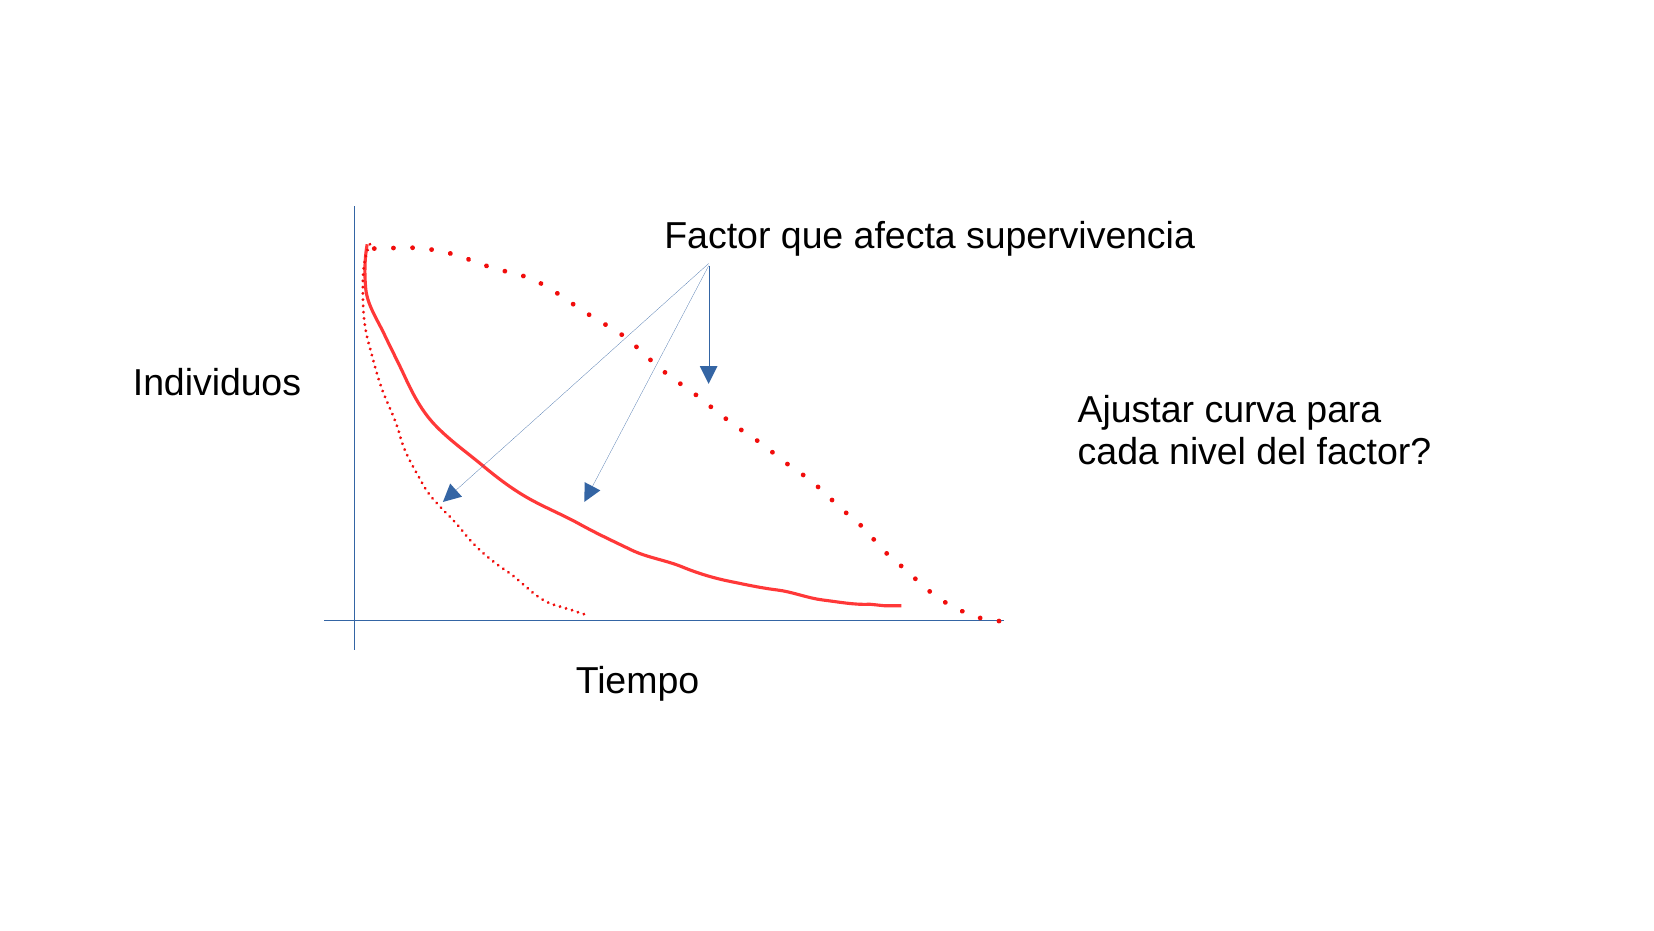

Factor que afecta supervivencia
Individuos
Ajustar curva para cada nivel del factor?
Tiempo